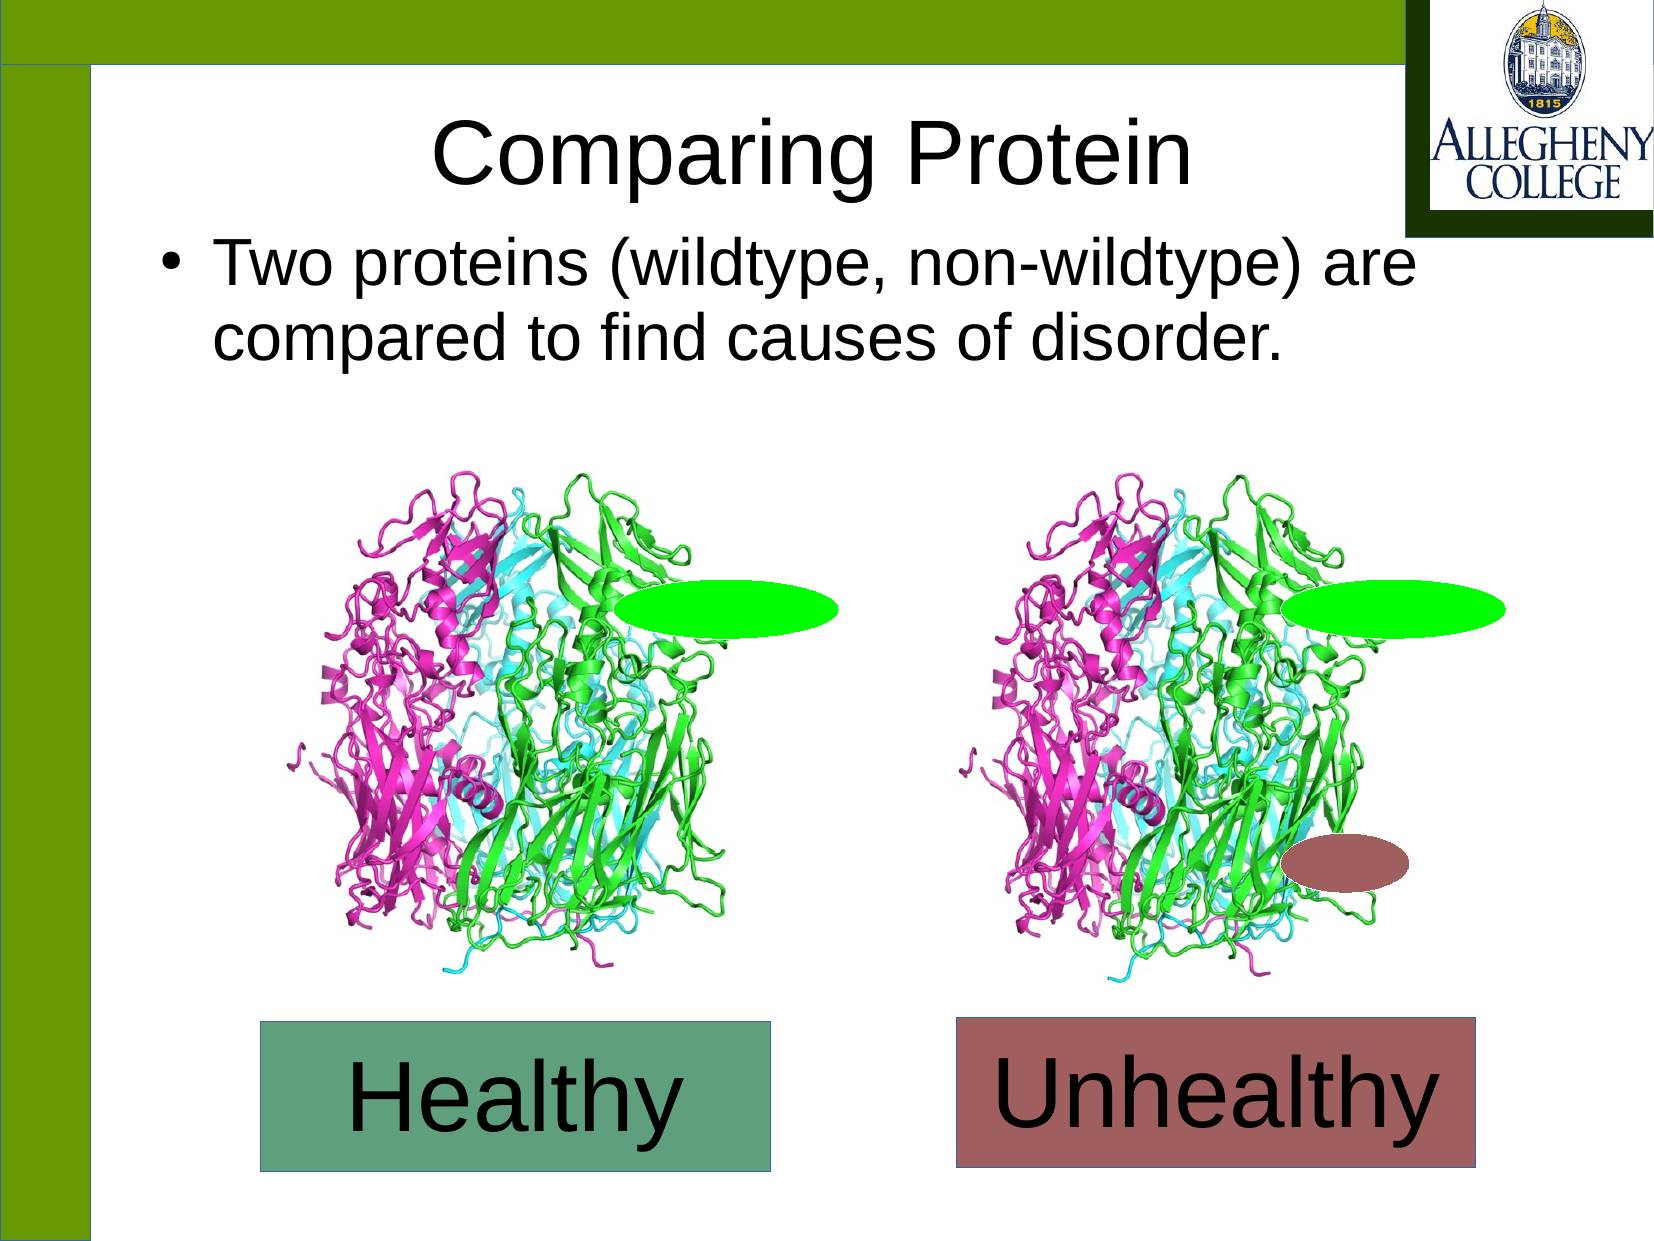

# Comparing Protein
Two proteins (wildtype, non-wildtype) are compared to find causes of disorder.
Unhealthy
Healthy